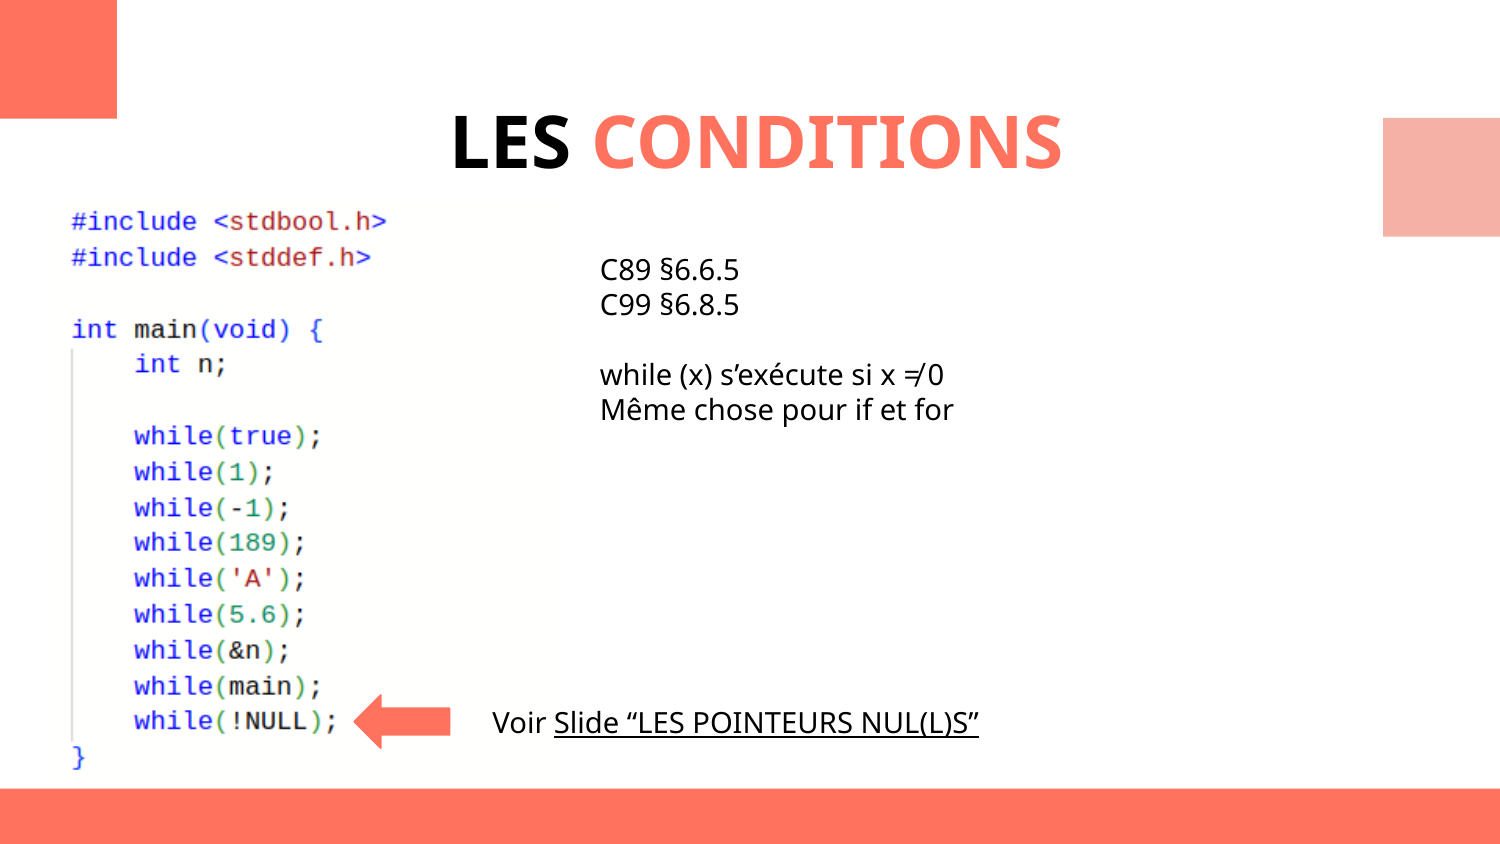

# LES CONDITIONS
C89 §6.6.5
C99 §6.8.5
while (x) s’exécute si x ≠ 0
Même chose pour if et for
Voir Slide “LES POINTEURS NUL(L)S”